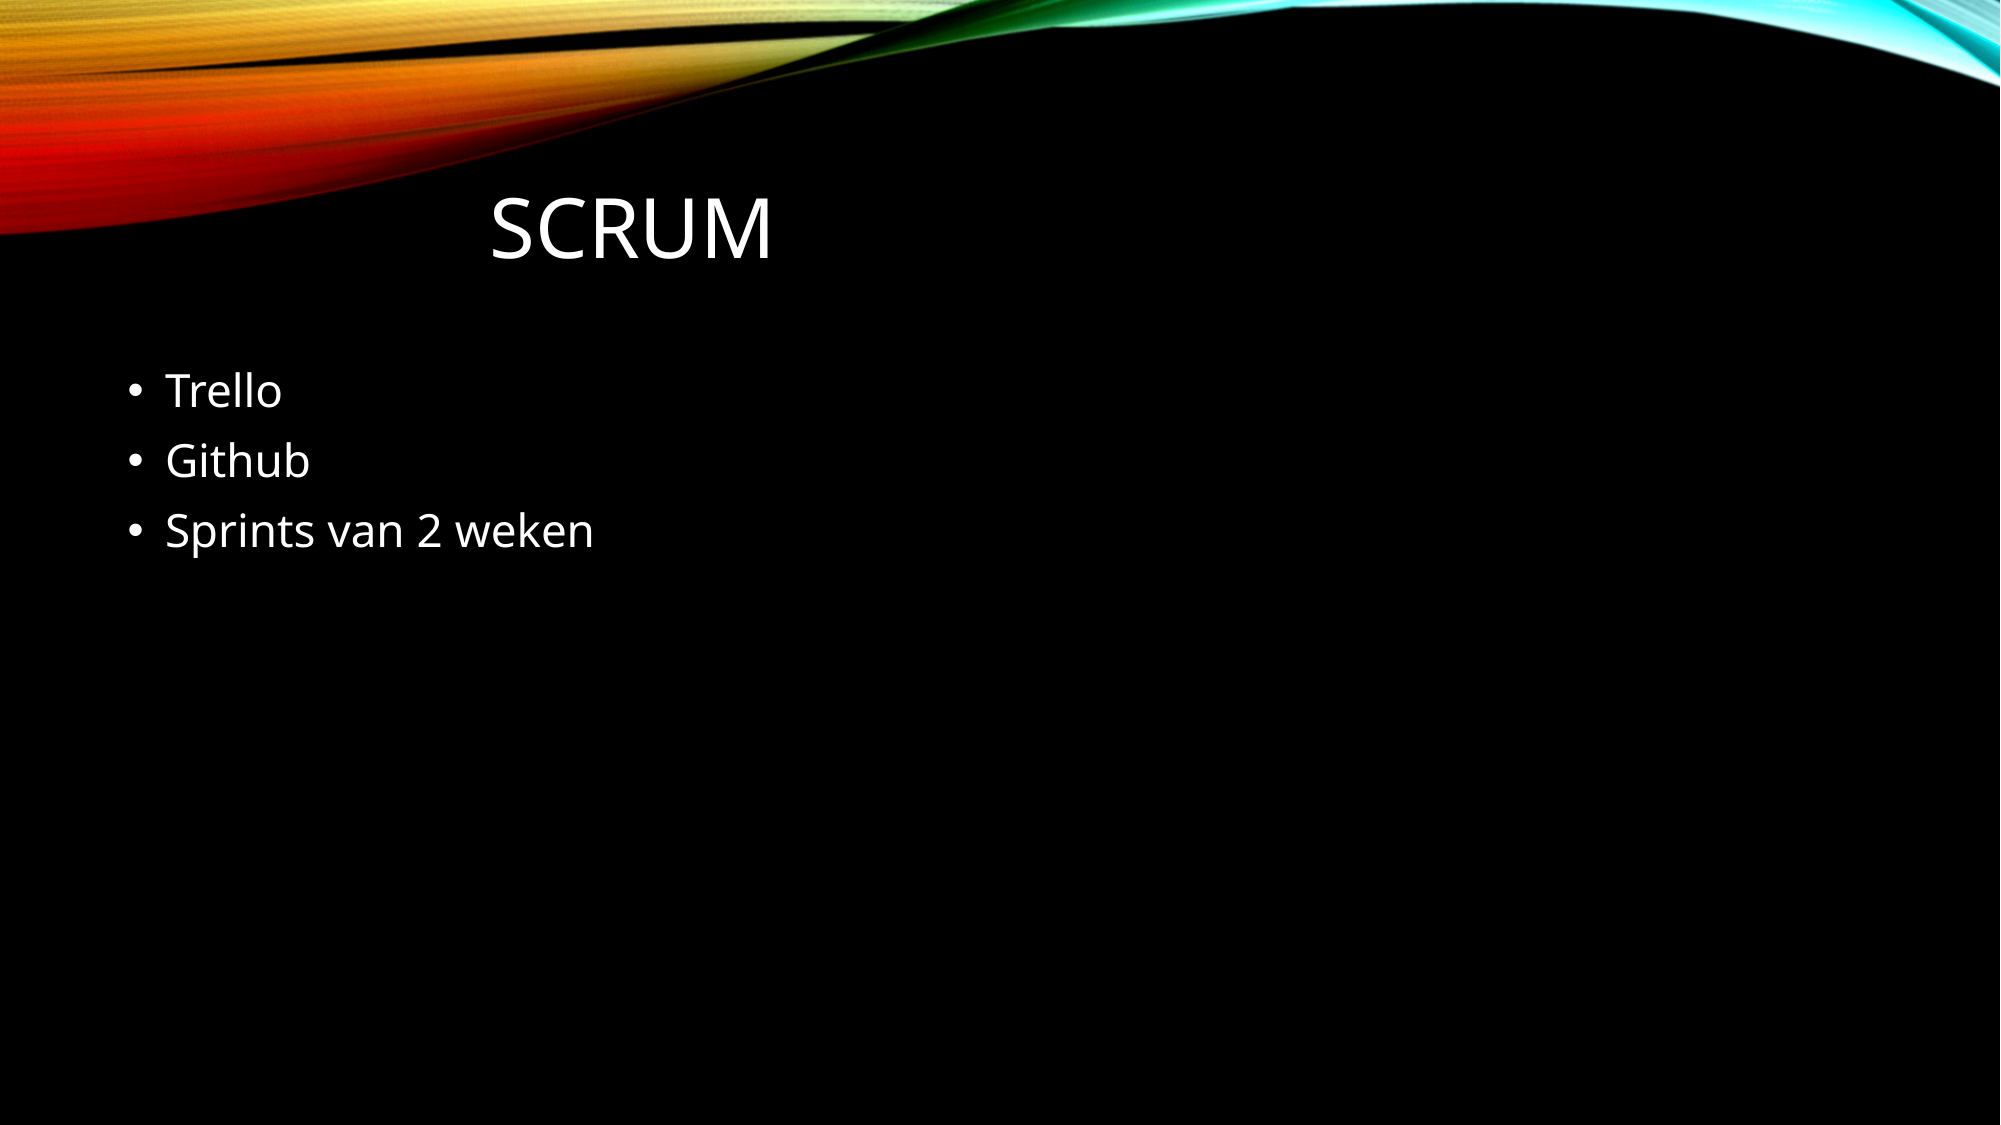

# Scrum
Trello
Github
Sprints van 2 weken